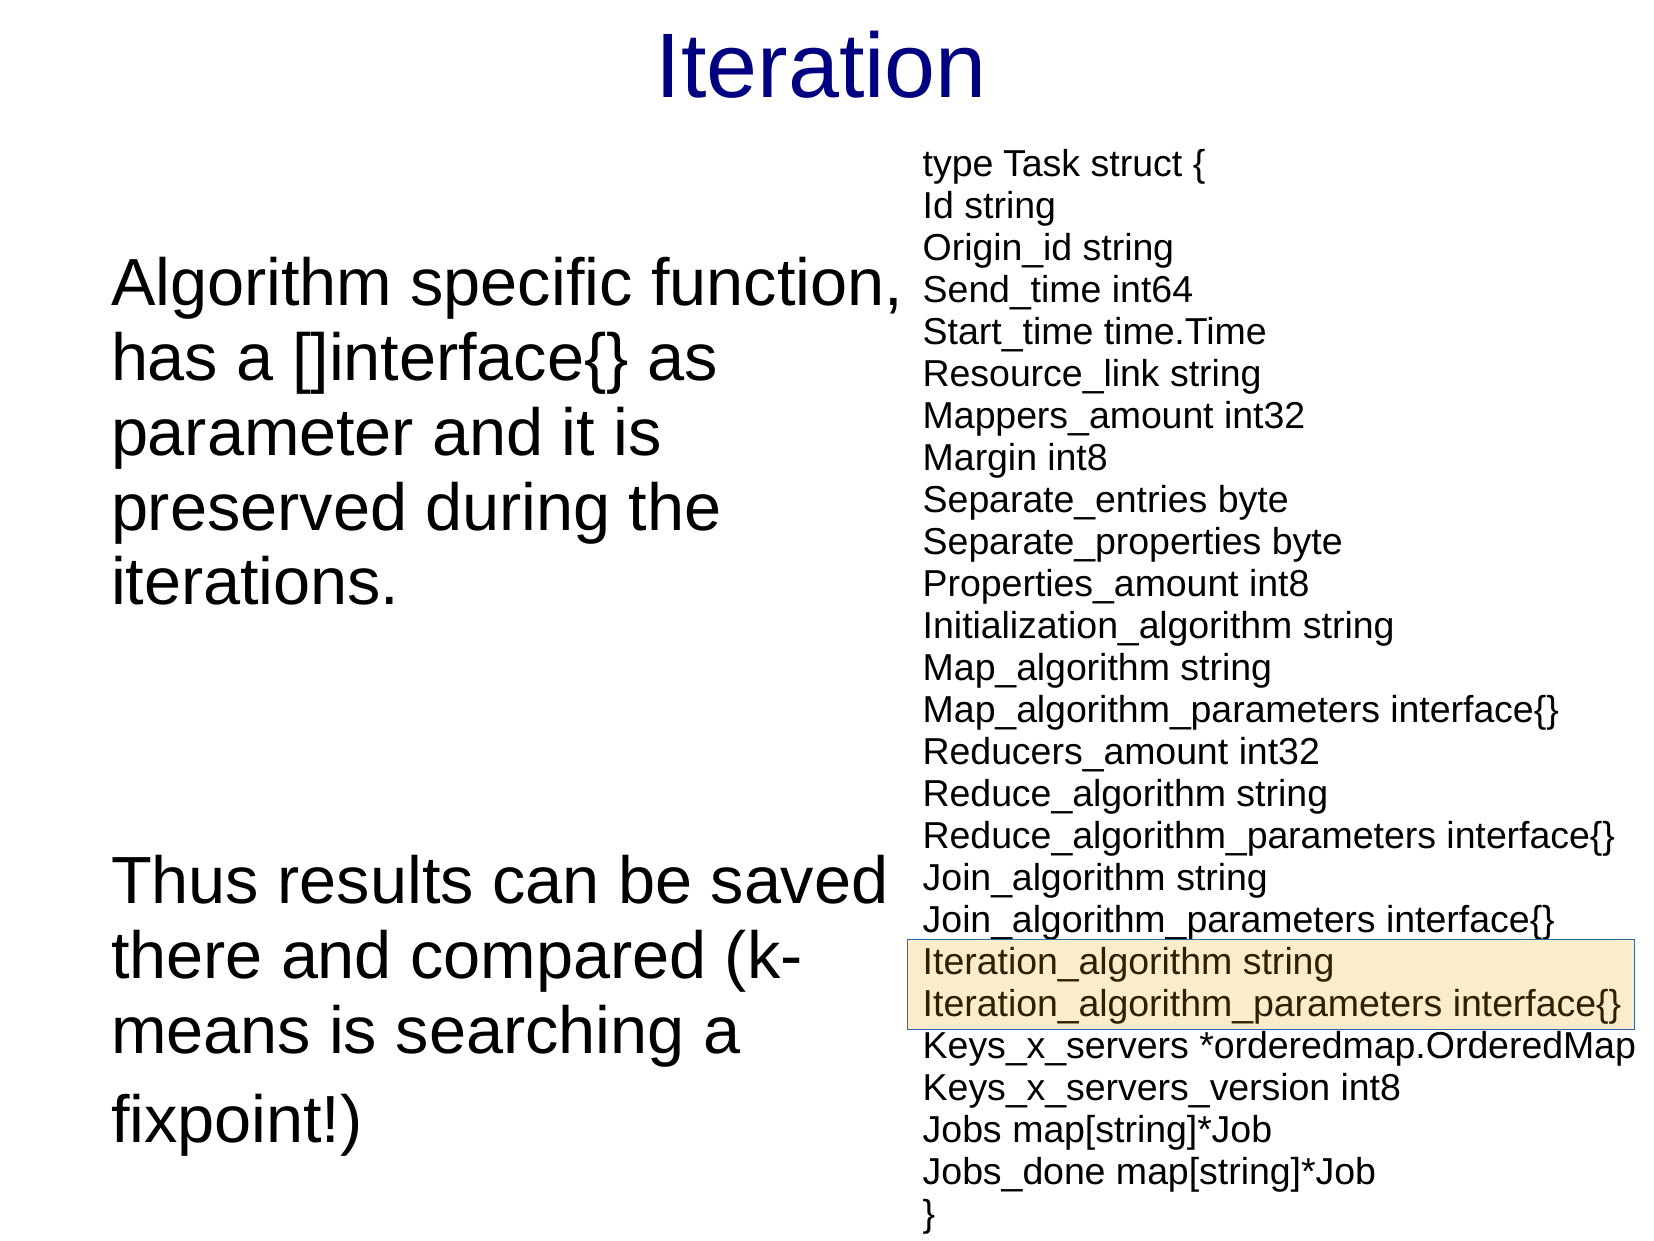

# Iteration
type Task struct {
Id string
Origin_id string
Send_time int64
Start_time time.Time
Resource_link string
Mappers_amount int32
Margin int8
Separate_entries byte
Separate_properties byte
Properties_amount int8
Initialization_algorithm string
Map_algorithm string
Map_algorithm_parameters interface{}
Reducers_amount int32
Reduce_algorithm string
Reduce_algorithm_parameters interface{}
Join_algorithm string
Join_algorithm_parameters interface{}
Iteration_algorithm string
Iteration_algorithm_parameters interface{}
Keys_x_servers *orderedmap.OrderedMap
Keys_x_servers_version int8
Jobs map[string]*Job
Jobs_done map[string]*Job
}
Algorithm specific function, has a []interface{} as parameter and it is preserved during the iterations.
Thus results can be saved there and compared (k-means is searching a fixpoint!)